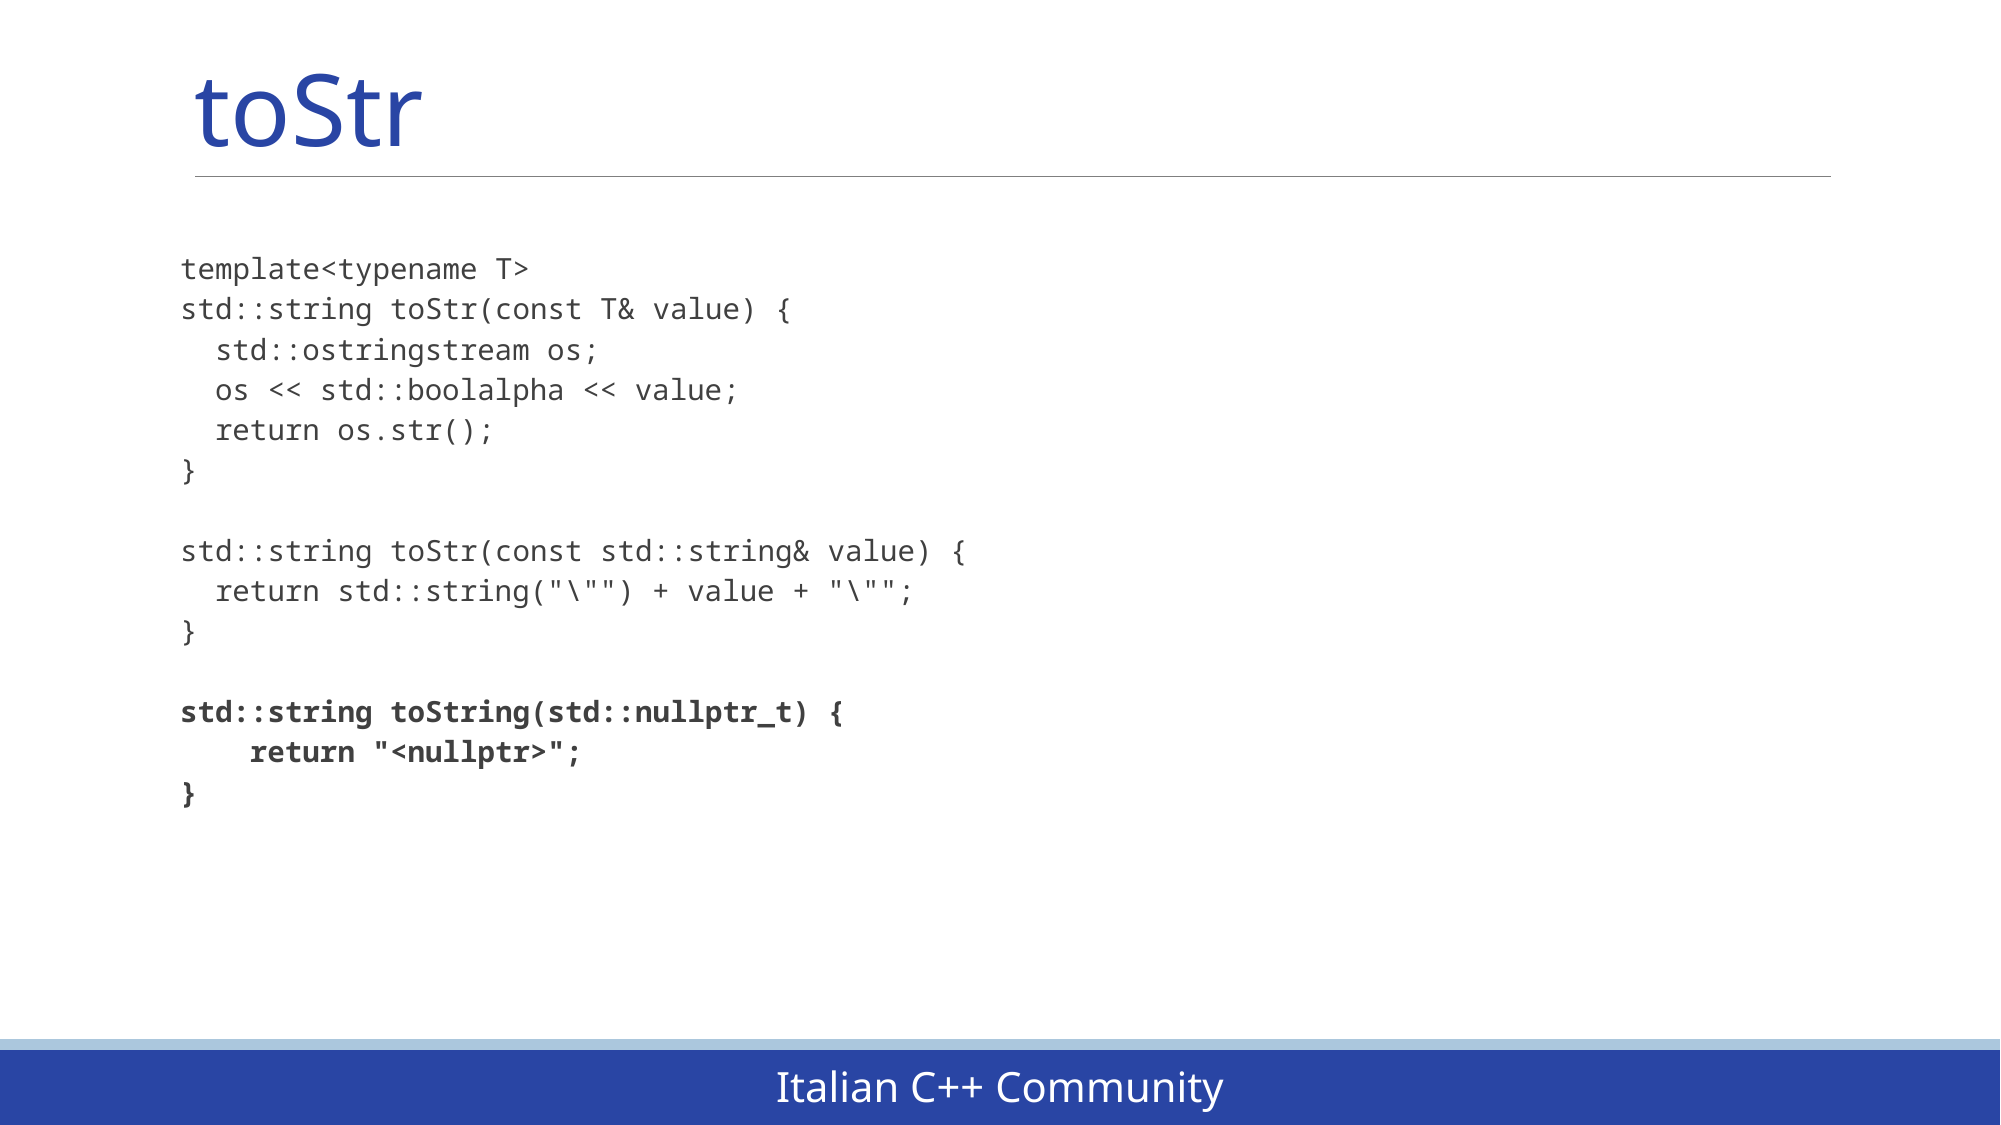

# toStr
template<typename T>
std::string toStr(const T& value) {
 std::ostringstream os;
 os << std::boolalpha << value;
 return os.str();
}
std::string toStr(const std::string& value) {
 return std::string("\"") + value + "\"";
}
std::string toString(std::nullptr_t) {
 return "<nullptr>";
}